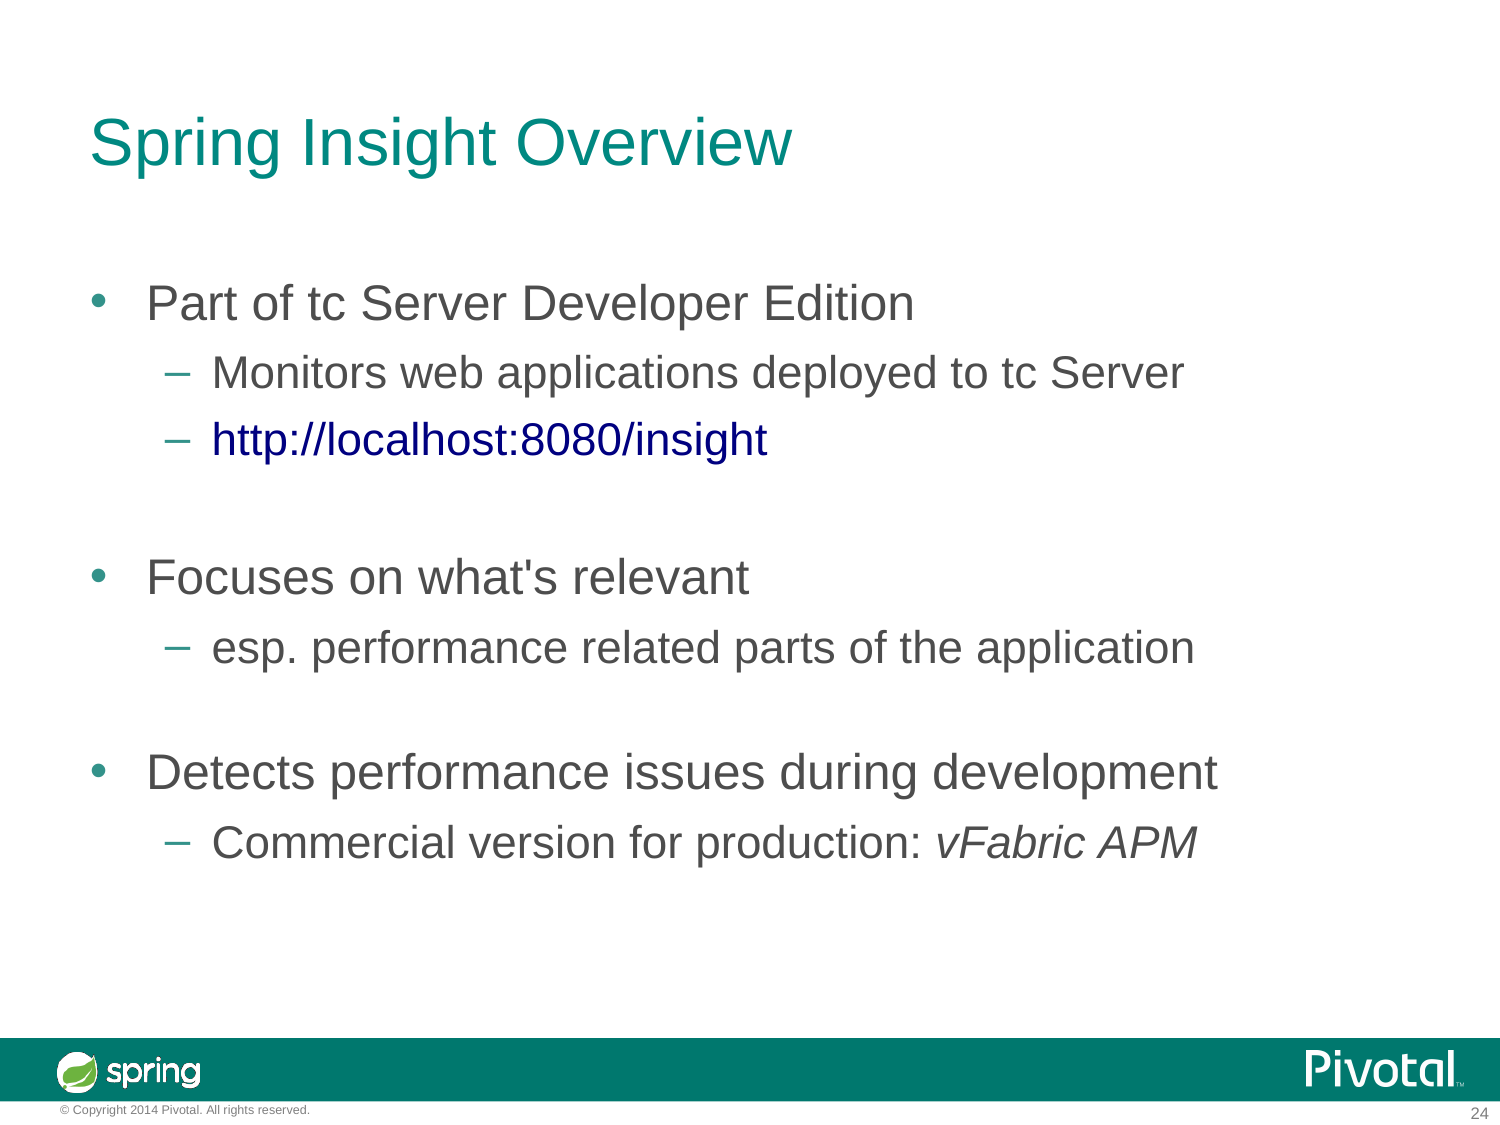

# Spring Insight Overview
Part of tc Server Developer Edition
Monitors web applications deployed to tc Server
http://localhost:8080/insight
Focuses on what's relevant
esp. performance related parts of the application
Detects performance issues during development
Commercial version for production: vFabric APM